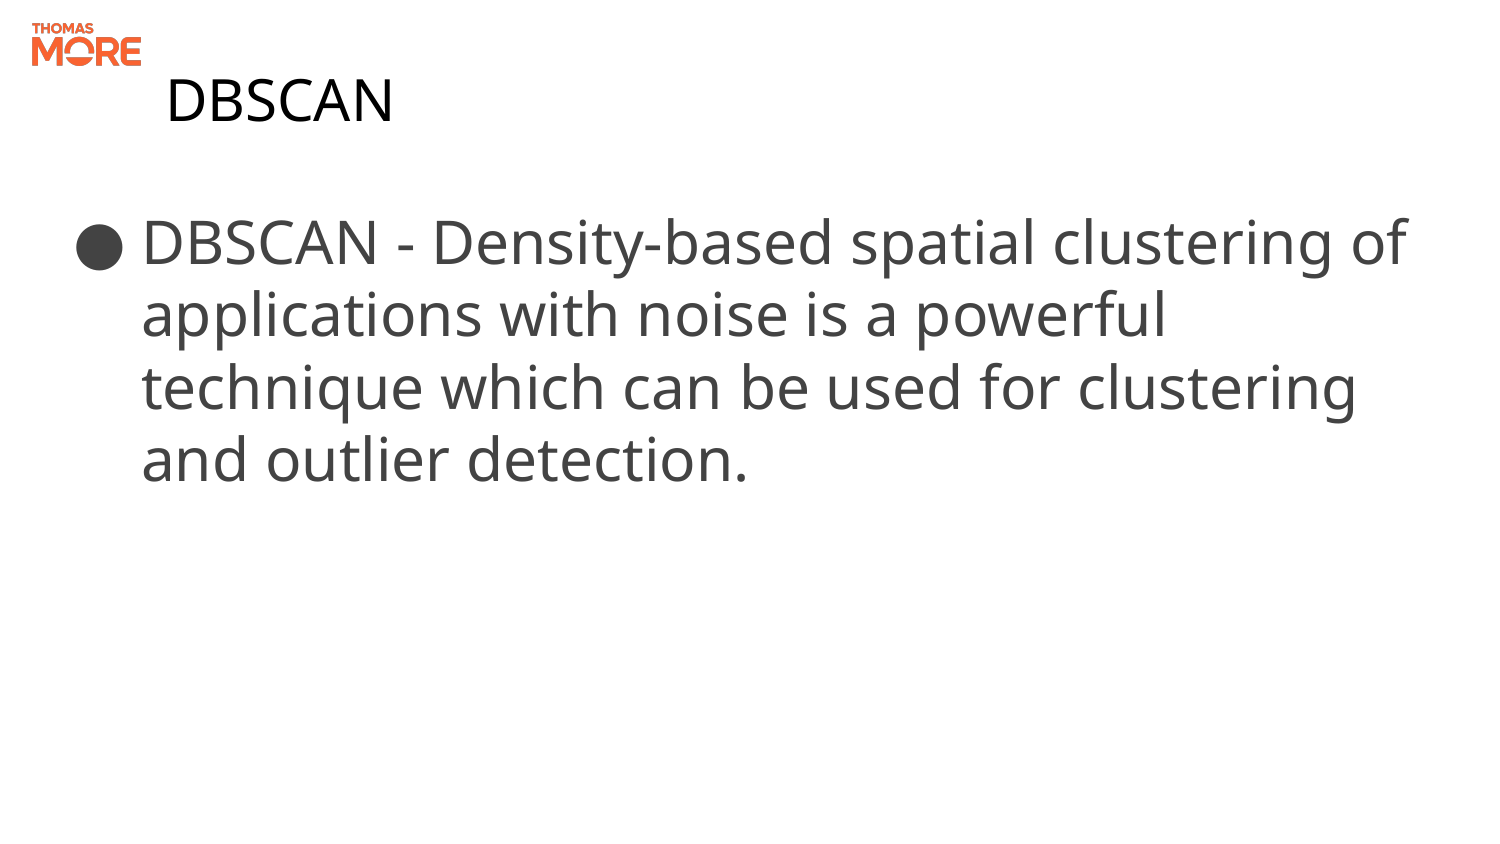

# DBSCAN
DBSCAN - Density-based spatial clustering of applications with noise is a powerful technique which can be used for clustering and outlier detection.